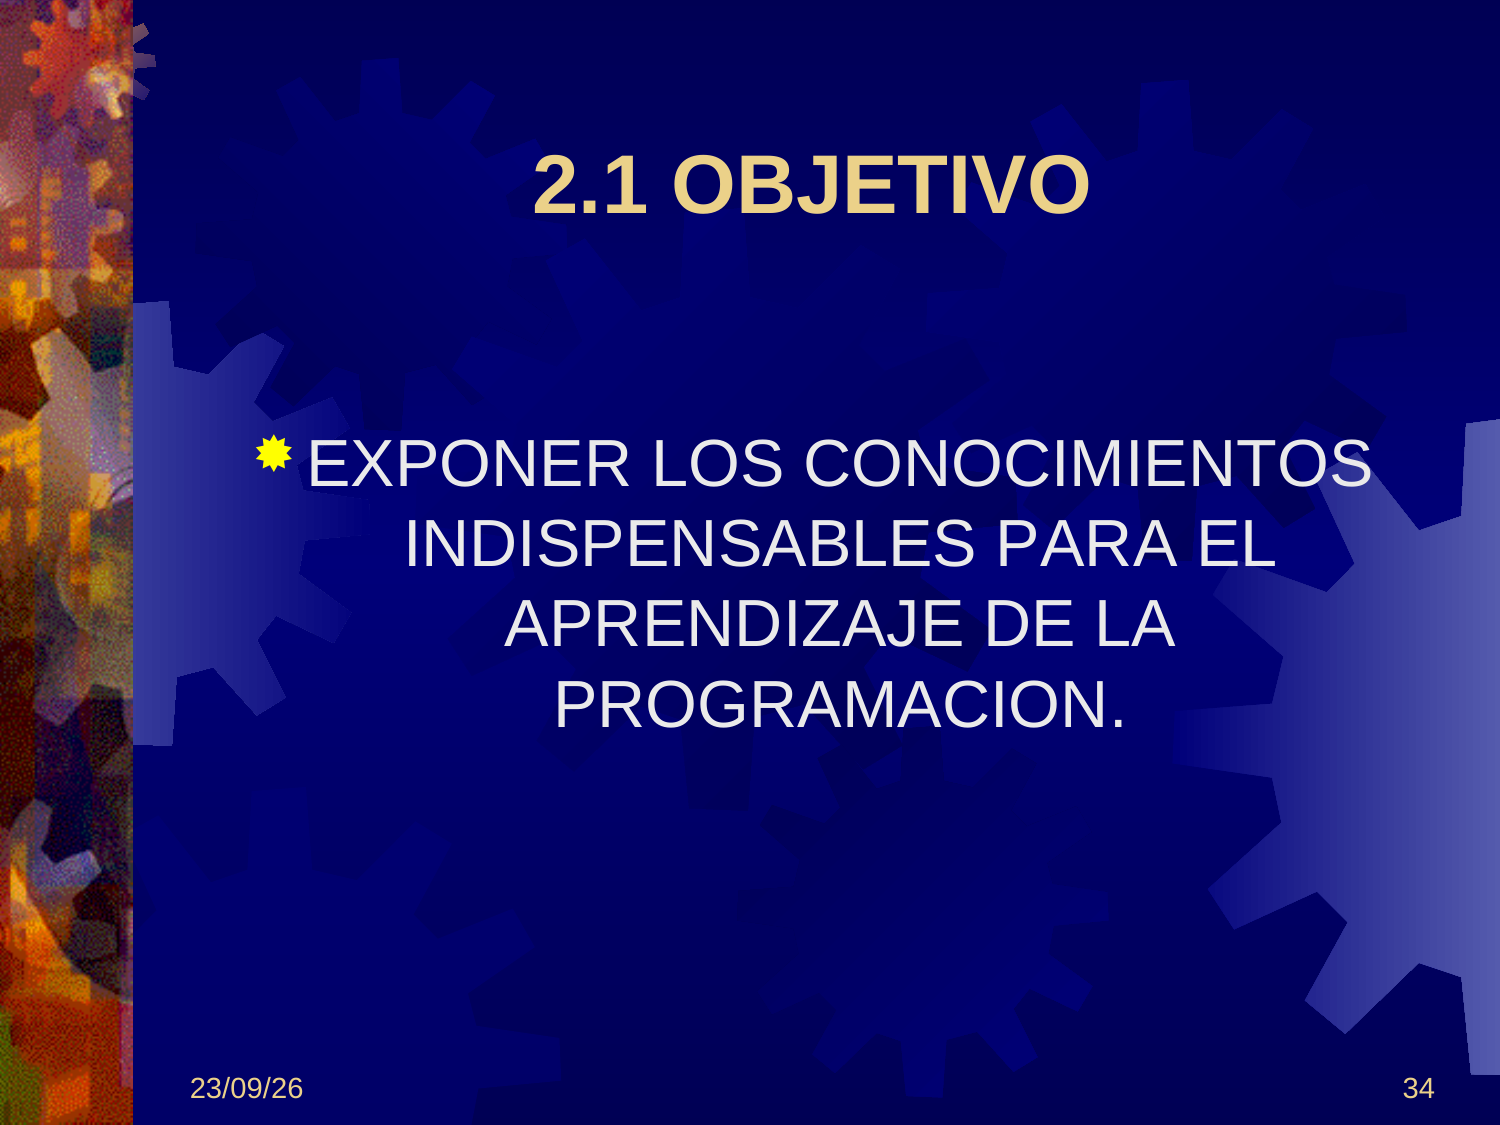

# 2.1 OBJETIVO
EXPONER LOS CONOCIMIENTOS INDISPENSABLES PARA EL APRENDIZAJE DE LA PROGRAMACION.